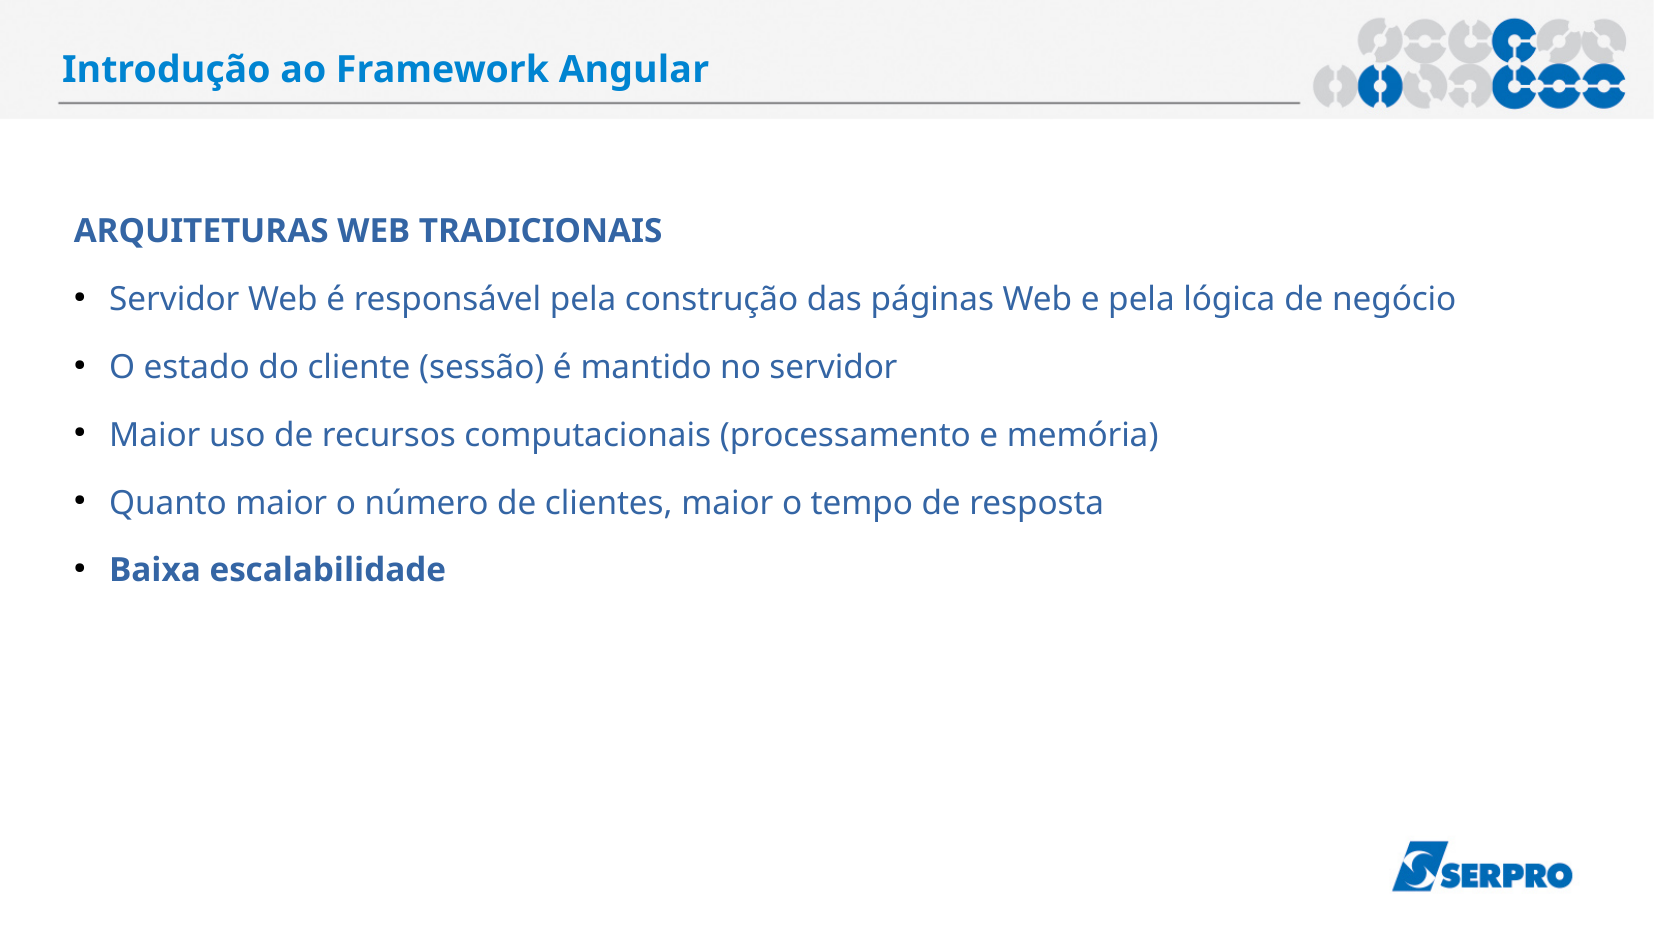

Introdução ao Framework Angular
ARQUITETURAS WEB TRADICIONAIS
Servidor Web é responsável pela construção das páginas Web e pela lógica de negócio
O estado do cliente (sessão) é mantido no servidor
Maior uso de recursos computacionais (processamento e memória)
Quanto maior o número de clientes, maior o tempo de resposta
Baixa escalabilidade